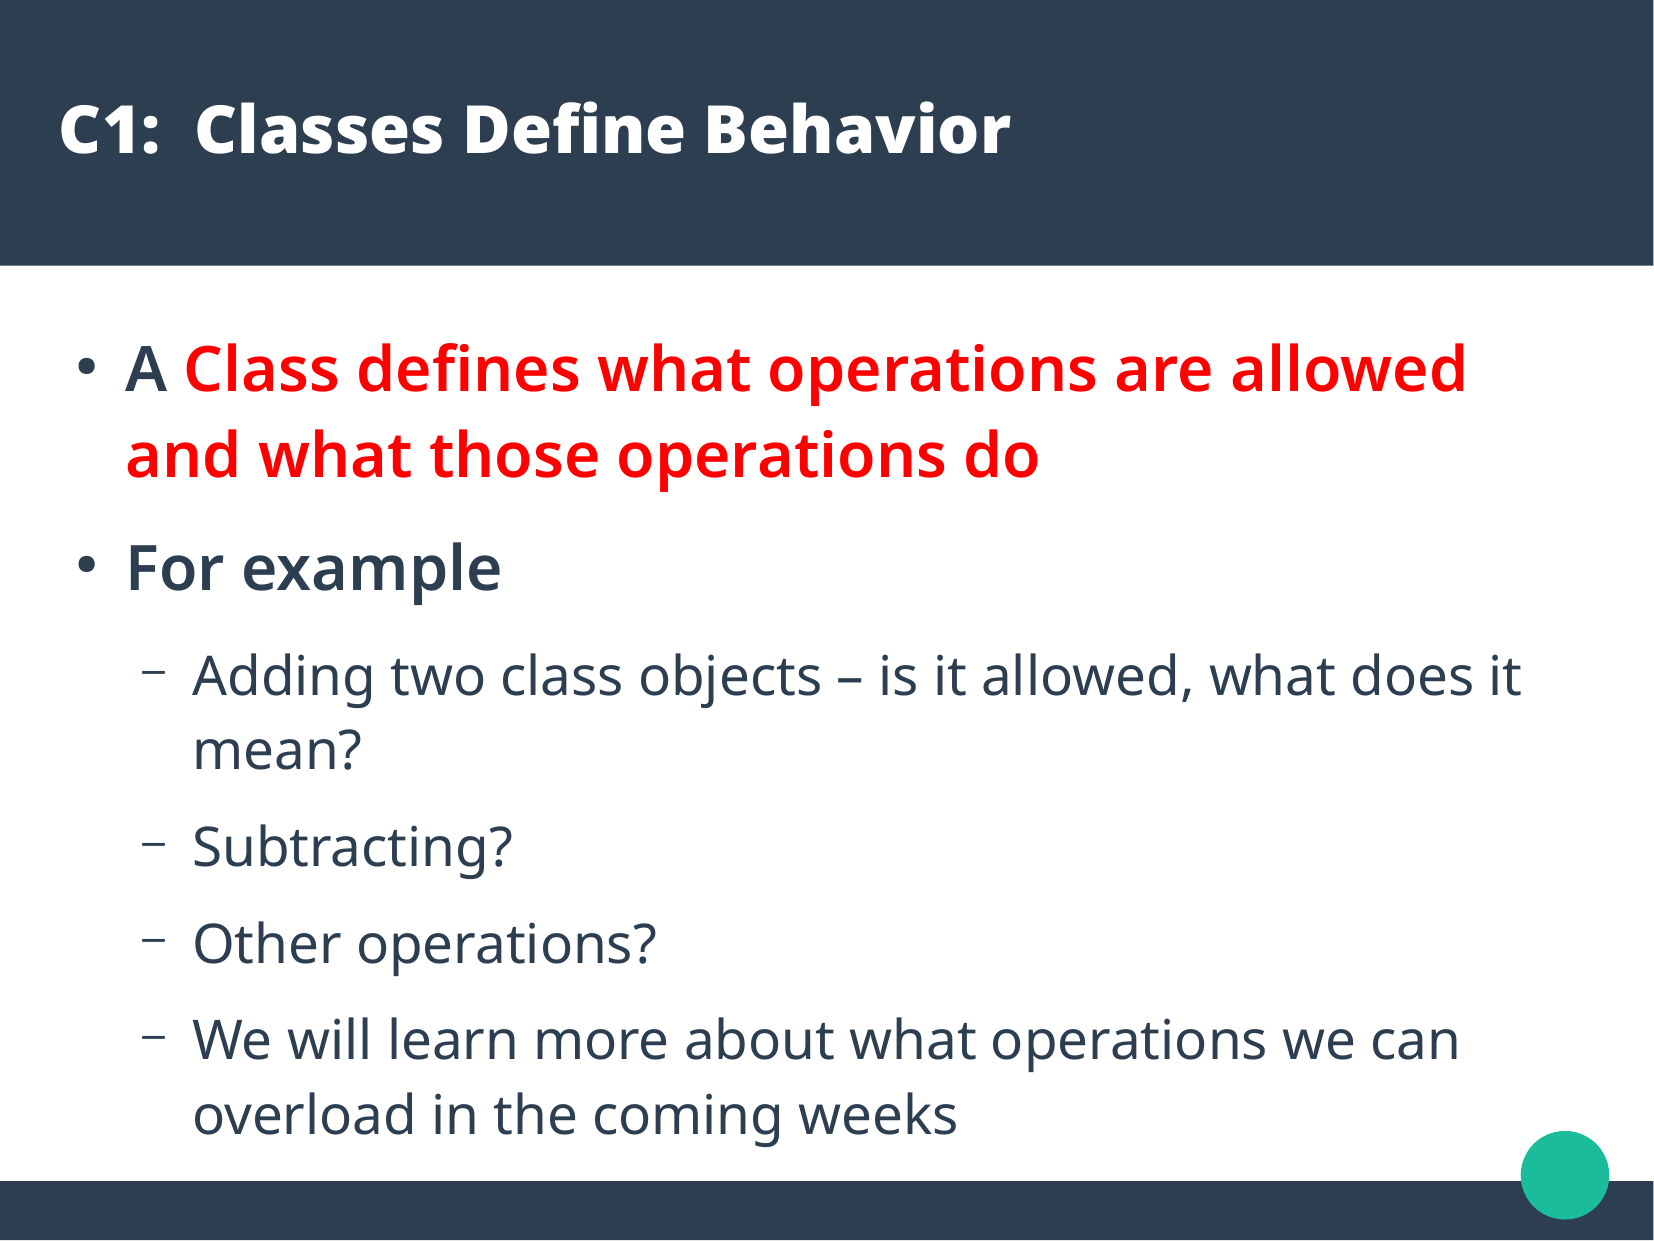

# C1: Classes Define Behavior
A Class defines what operations are allowed and what those operations do
For example
Adding two class objects – is it allowed, what does it mean?
Subtracting?
Other operations?
We will learn more about what operations we can overload in the coming weeks